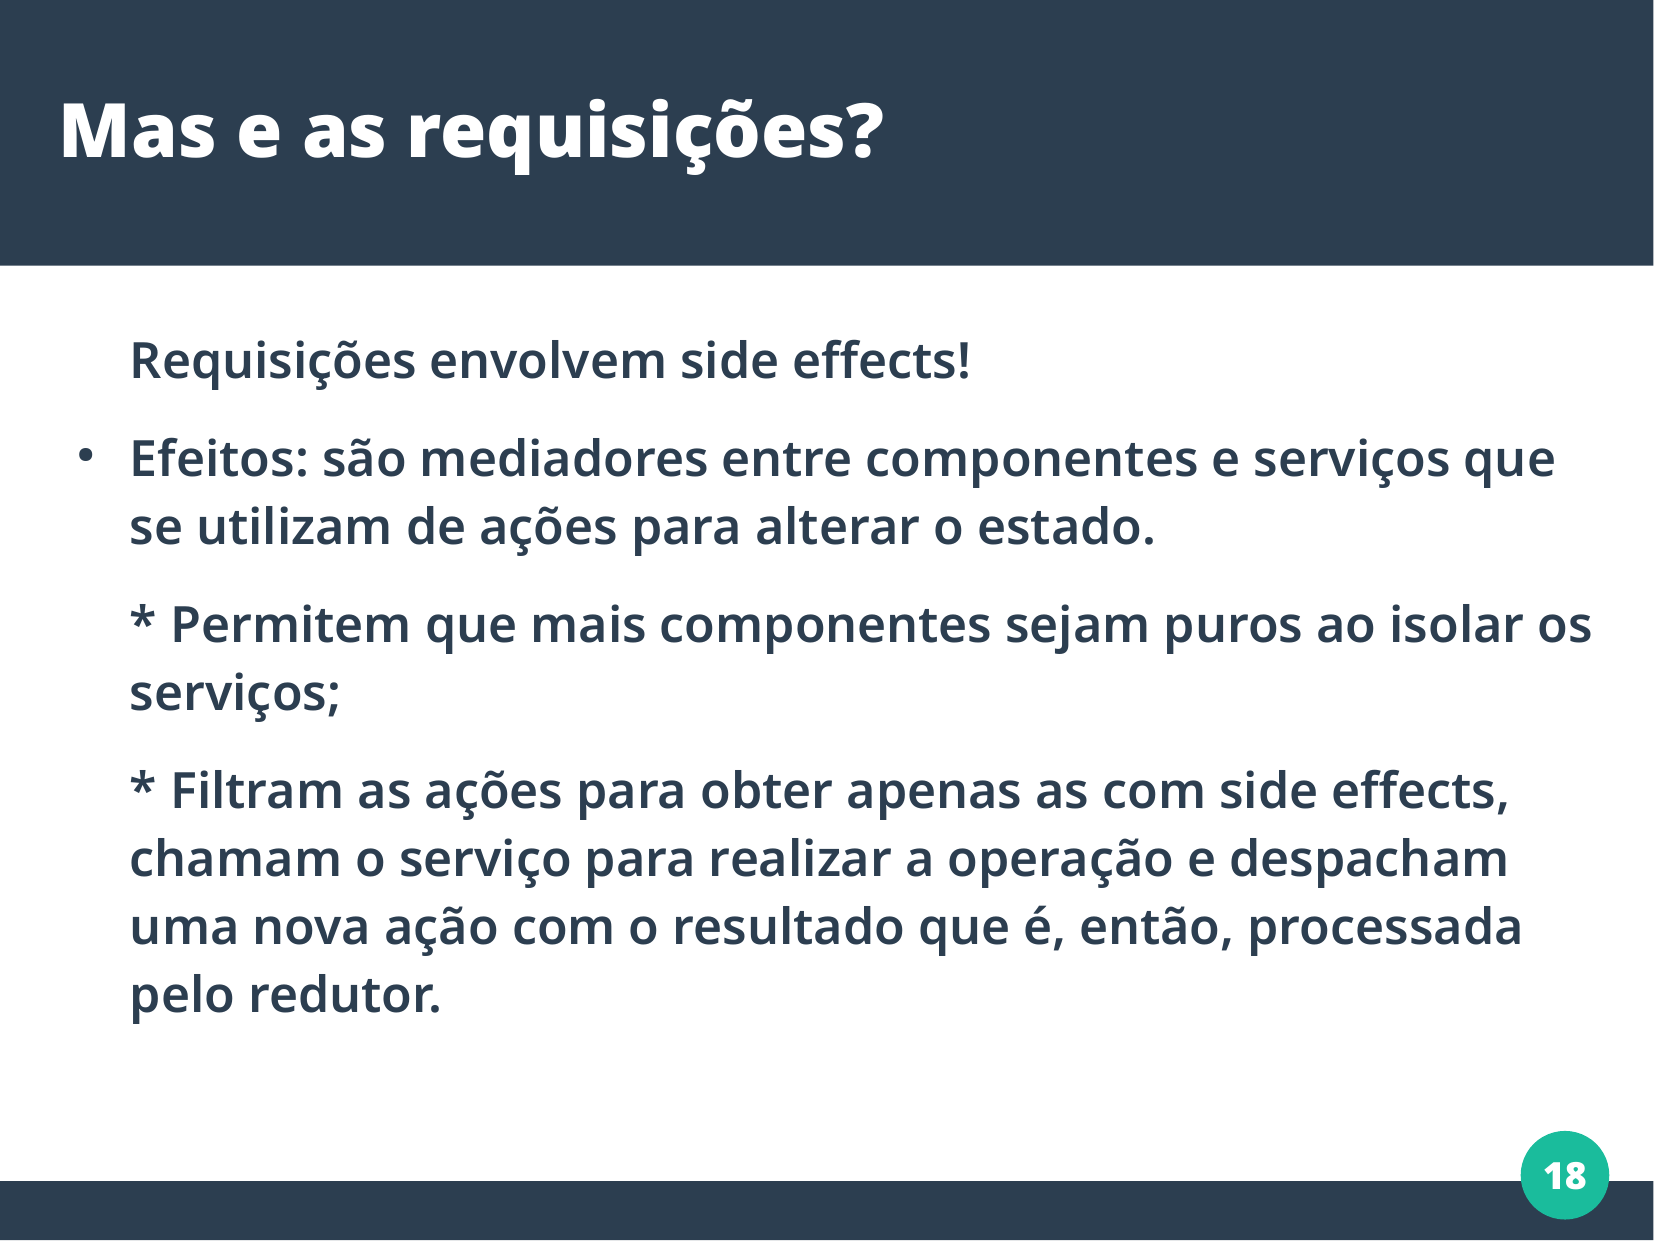

# Mas e as requisições?
Requisições envolvem side effects!
Efeitos: são mediadores entre componentes e serviços que se utilizam de ações para alterar o estado.
* Permitem que mais componentes sejam puros ao isolar os serviços;
* Filtram as ações para obter apenas as com side effects, chamam o serviço para realizar a operação e despacham uma nova ação com o resultado que é, então, processada pelo redutor.
18